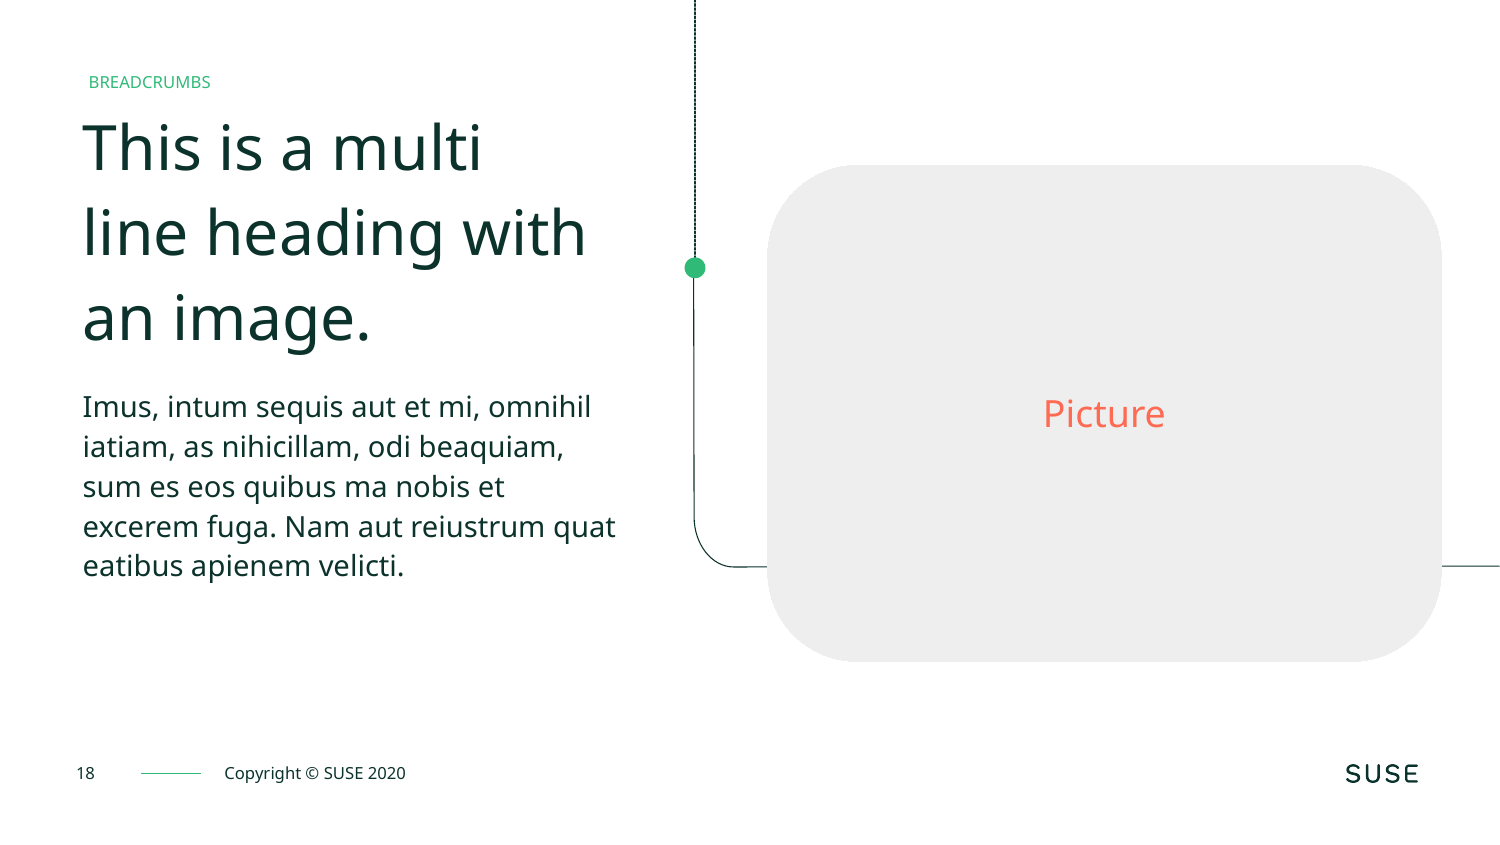

BREADCRUMBS
# This is a multi line heading with an image.
Picture
Imus, intum sequis aut et mi, omnihil iatiam, as nihicillam, odi beaquiam, sum es eos quibus ma nobis et excerem fuga. Nam aut reiustrum quat eatibus apienem velicti.